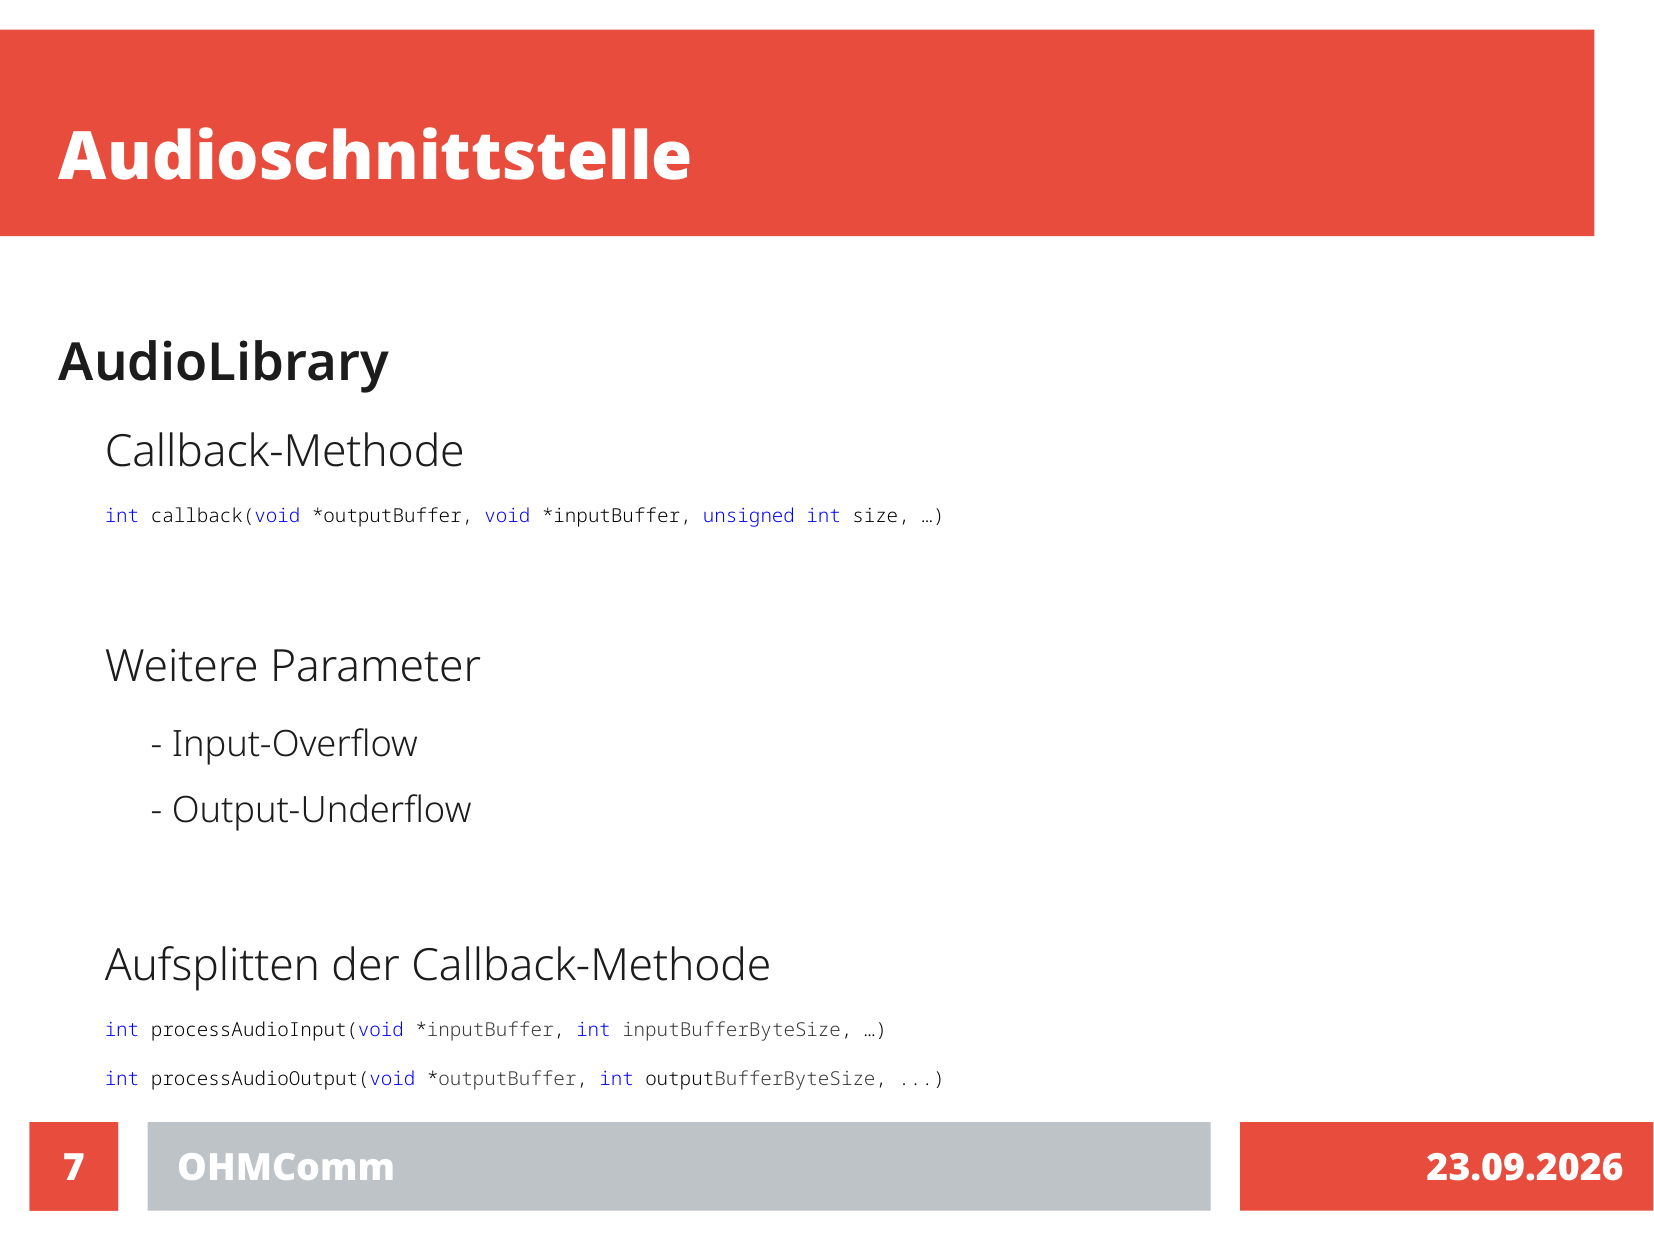

# Audioschnittstelle
AudioLibrary
Callback-Methode
int callback(void *outputBuffer, void *inputBuffer, unsigned int size, …)
Weitere Parameter
- Input-Overflow
- Output-Underflow
Aufsplitten der Callback-Methode
int processAudioInput(void *inputBuffer, int inputBufferByteSize, …)
int processAudioOutput(void *outputBuffer, int outputBufferByteSize, ...)
7
OHMComm